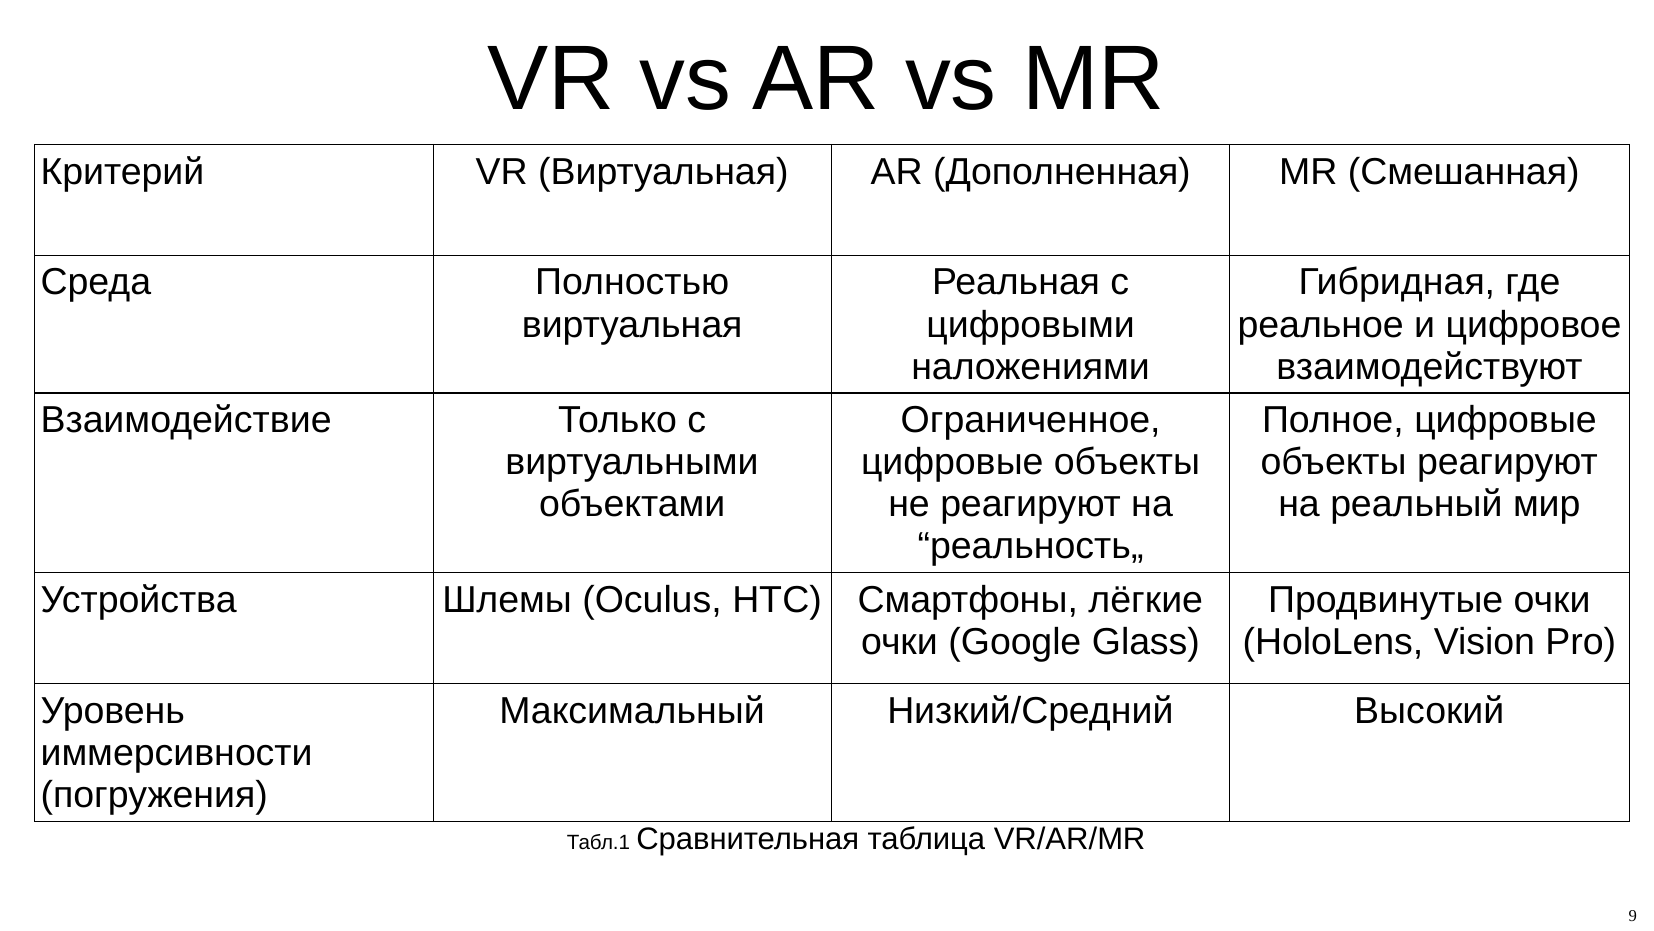

# VR vs AR vs MR
| Критерий | VR (Виртуальная) | AR (Дополненная) | MR (Смешанная) |
| --- | --- | --- | --- |
| Среда | Полностью виртуальная | Реальная с цифровыми наложениями | Гибридная, где реальное и цифровое взаимодействуют |
| Взаимодействие | Только с виртуальными объектами | Ограниченное, цифровые объекты не реагируют на “реальность„ | Полное, цифровые объекты реагируют на реальный мир |
| Устройства | Шлемы (Oculus, HTC) | Смартфоны, лёгкие очки (Google Glass) | Продвинутые очки (HoloLens, Vision Pro) |
| Уровень иммерсивности (погружения) | Максимальный | Низкий/Средний | Высокий |
Табл.1 Сравнительная таблица VR/AR/MR
9